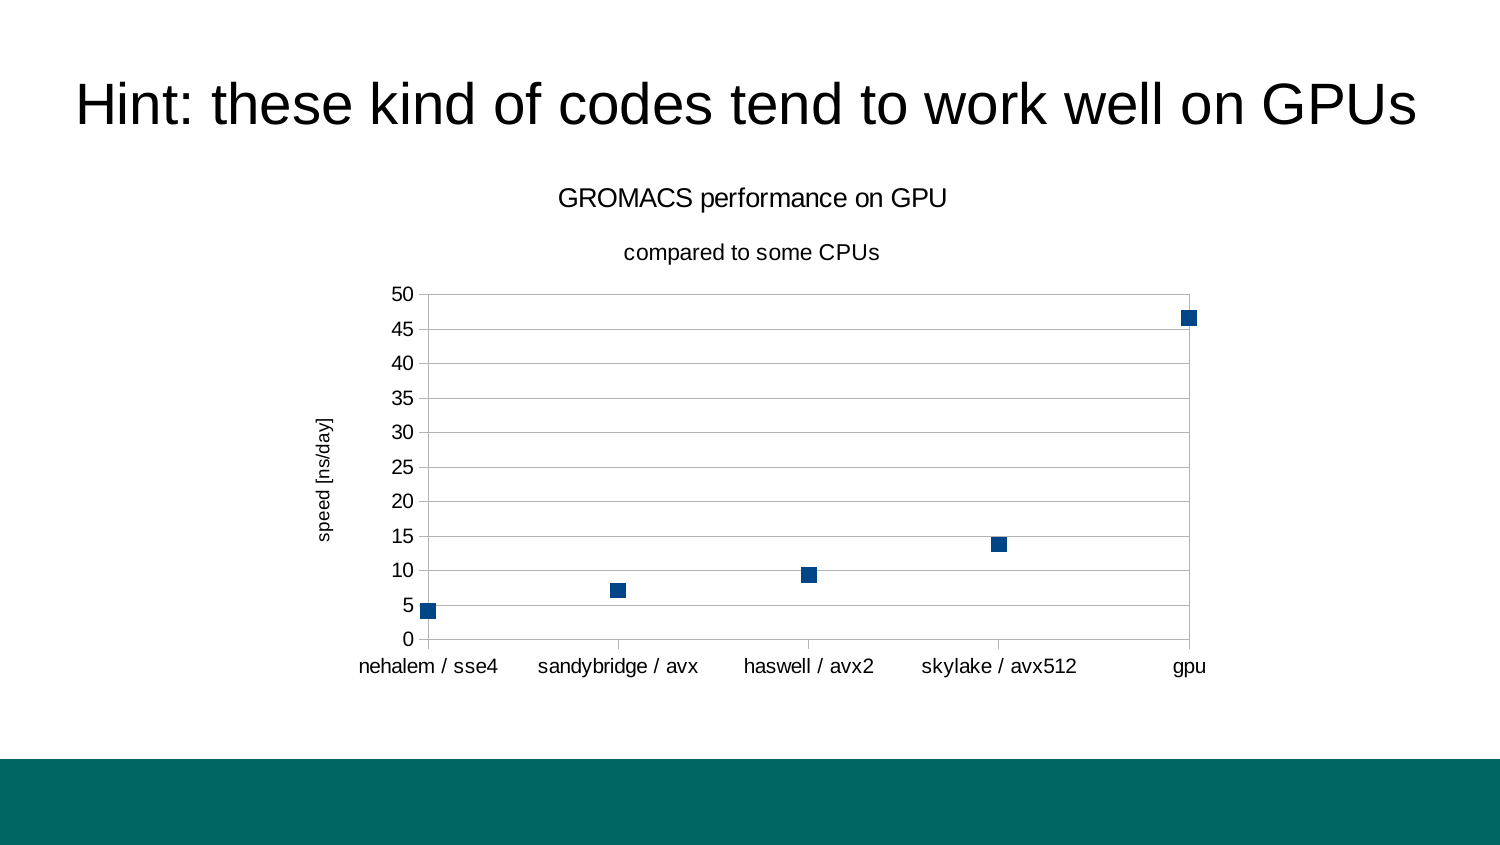

# Hint: these kind of codes tend to work well on GPUs
### Chart: GROMACS performance on GPU
compared to some CPUs
| Category | Row 3 |
|---|---|
| nehalem / sse4 | 4.123 |
| sandybridge / avx | 7.092 |
| haswell / avx2 | 9.297 |
| skylake / avx512 | 13.762 |
| gpu | 46.641 |